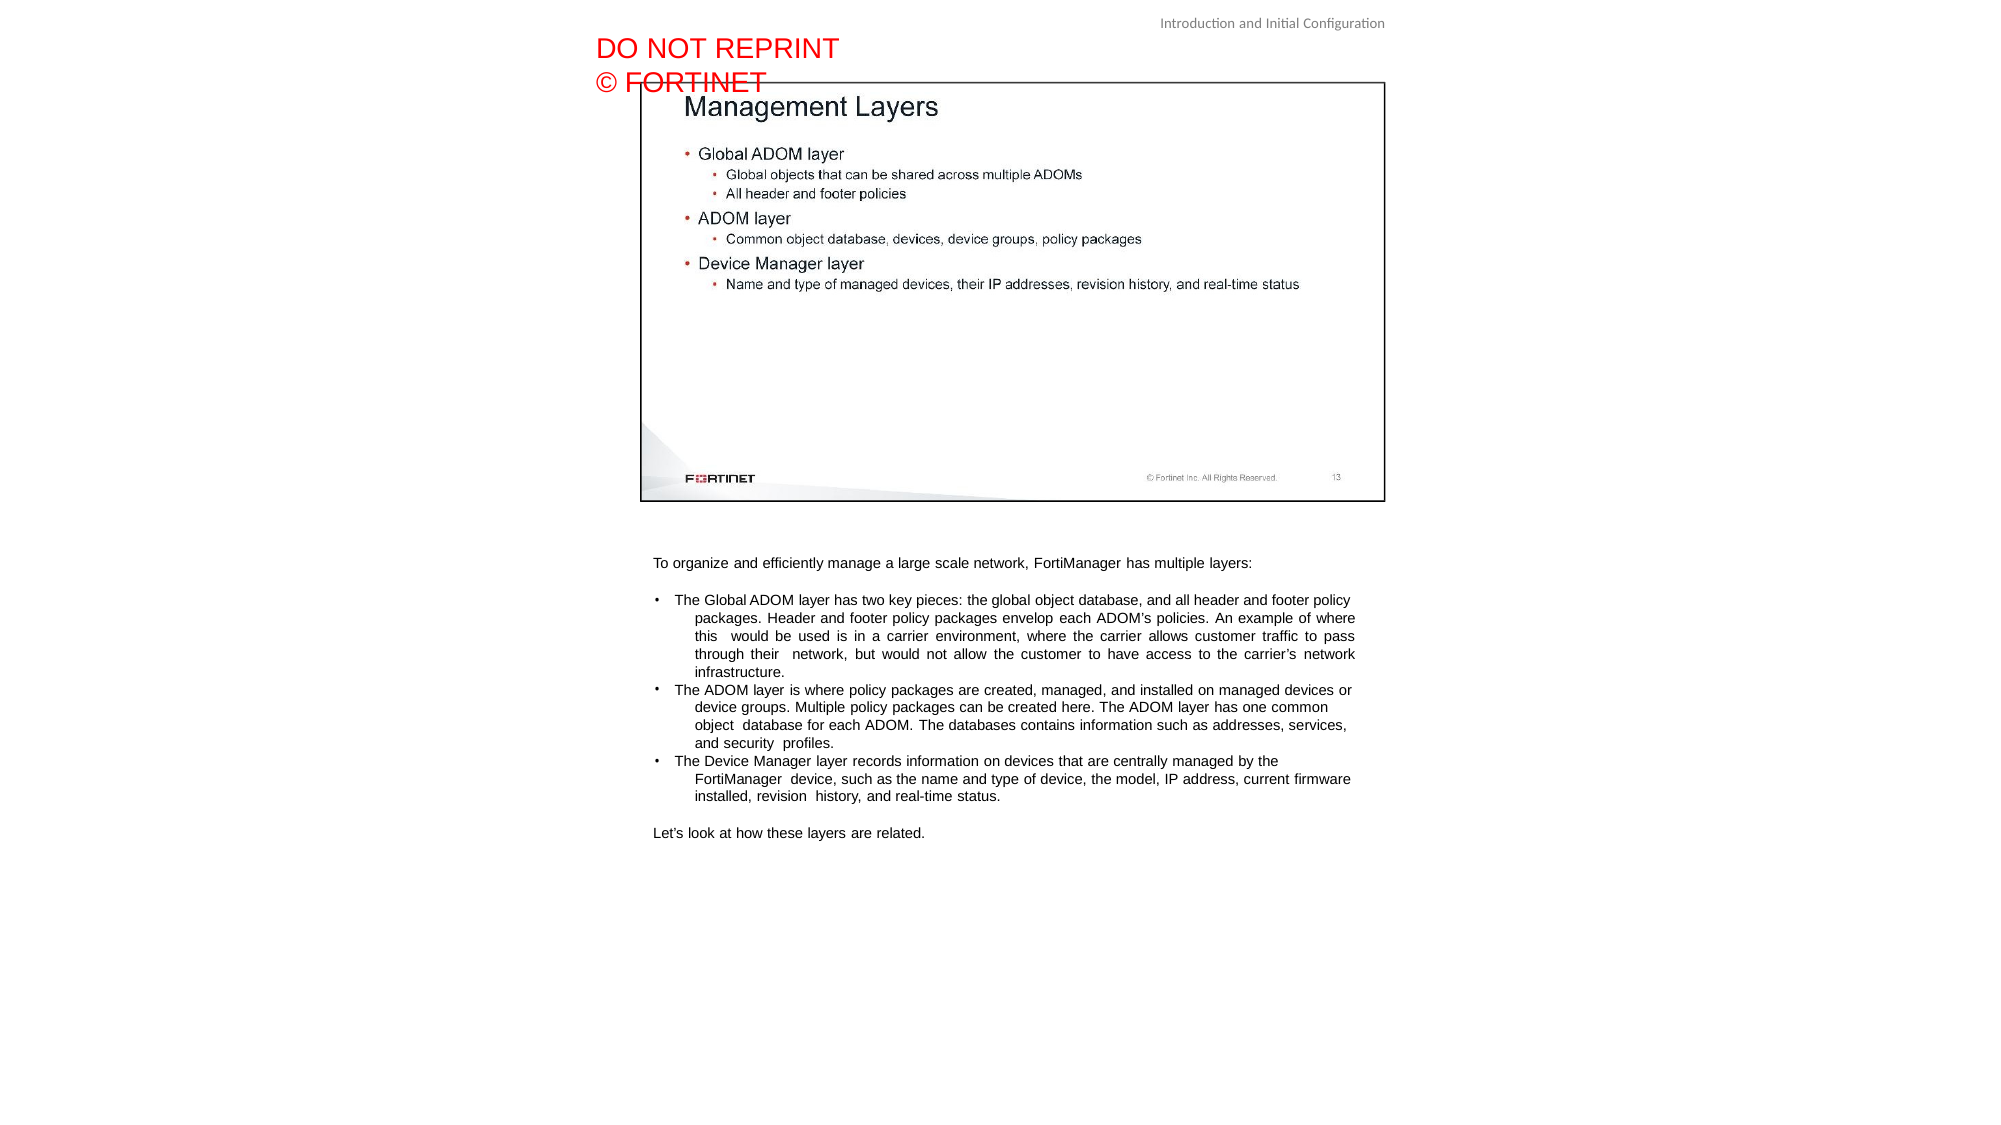

Introduction and Initial Configuration
DO NOT REPRINT
© FORTINET
To organize and efficiently manage a large scale network, FortiManager has multiple layers:
The Global ADOM layer has two key pieces: the global object database, and all header and footer policy packages. Header and footer policy packages envelop each ADOM’s policies. An example of where this would be used is in a carrier environment, where the carrier allows customer traffic to pass through their network, but would not allow the customer to have access to the carrier’s network infrastructure.
The ADOM layer is where policy packages are created, managed, and installed on managed devices or device groups. Multiple policy packages can be created here. The ADOM layer has one common object database for each ADOM. The databases contains information such as addresses, services, and security profiles.
The Device Manager layer records information on devices that are centrally managed by the FortiManager device, such as the name and type of device, the model, IP address, current firmware installed, revision history, and real-time status.
Let’s look at how these layers are related.
FortiManager 6.2 Study Guide
1